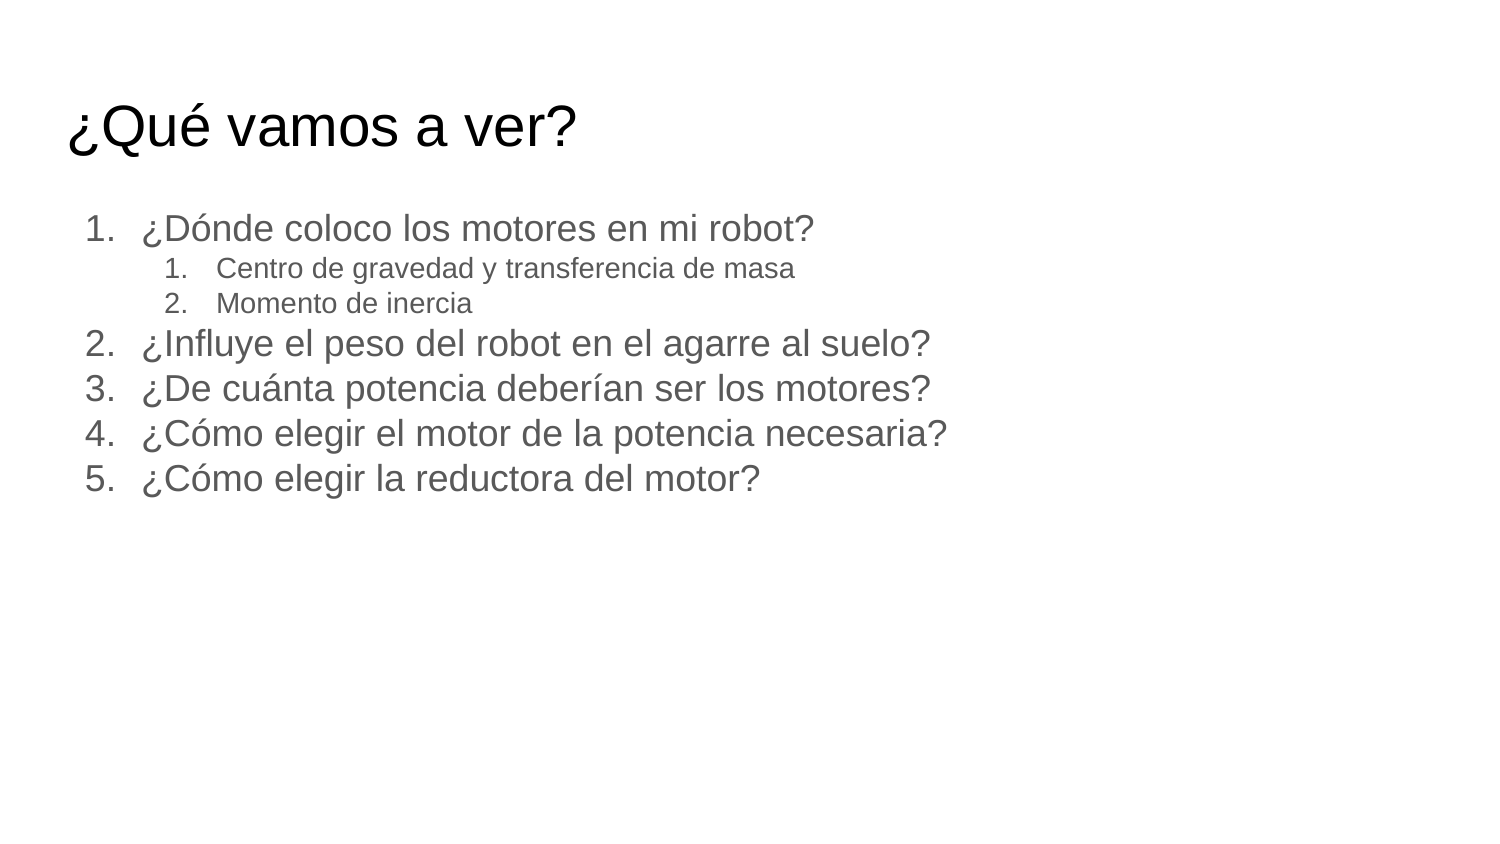

# ¿Qué vamos a ver?
¿Dónde coloco los motores en mi robot?
Centro de gravedad y transferencia de masa
Momento de inercia
¿Influye el peso del robot en el agarre al suelo?
¿De cuánta potencia deberían ser los motores?
¿Cómo elegir el motor de la potencia necesaria?
¿Cómo elegir la reductora del motor?